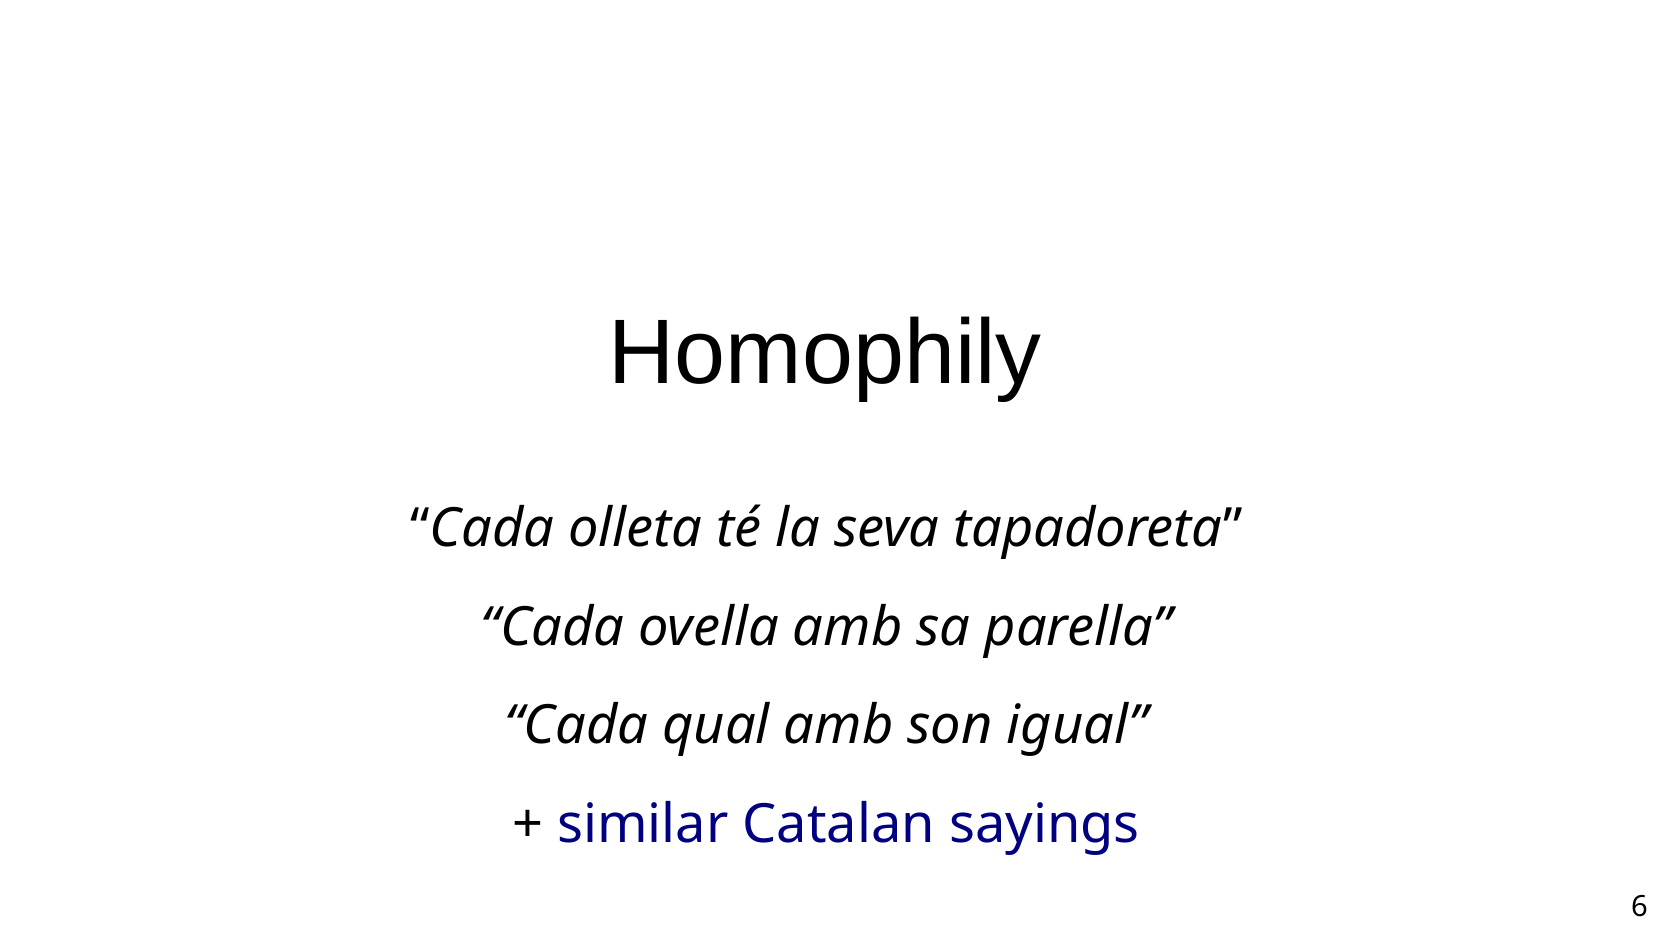

# Homophily
“Cada olleta té la seva tapadoreta”
“Cada ovella amb sa parella”
“Cada qual amb son igual”
+ similar Catalan sayings
6